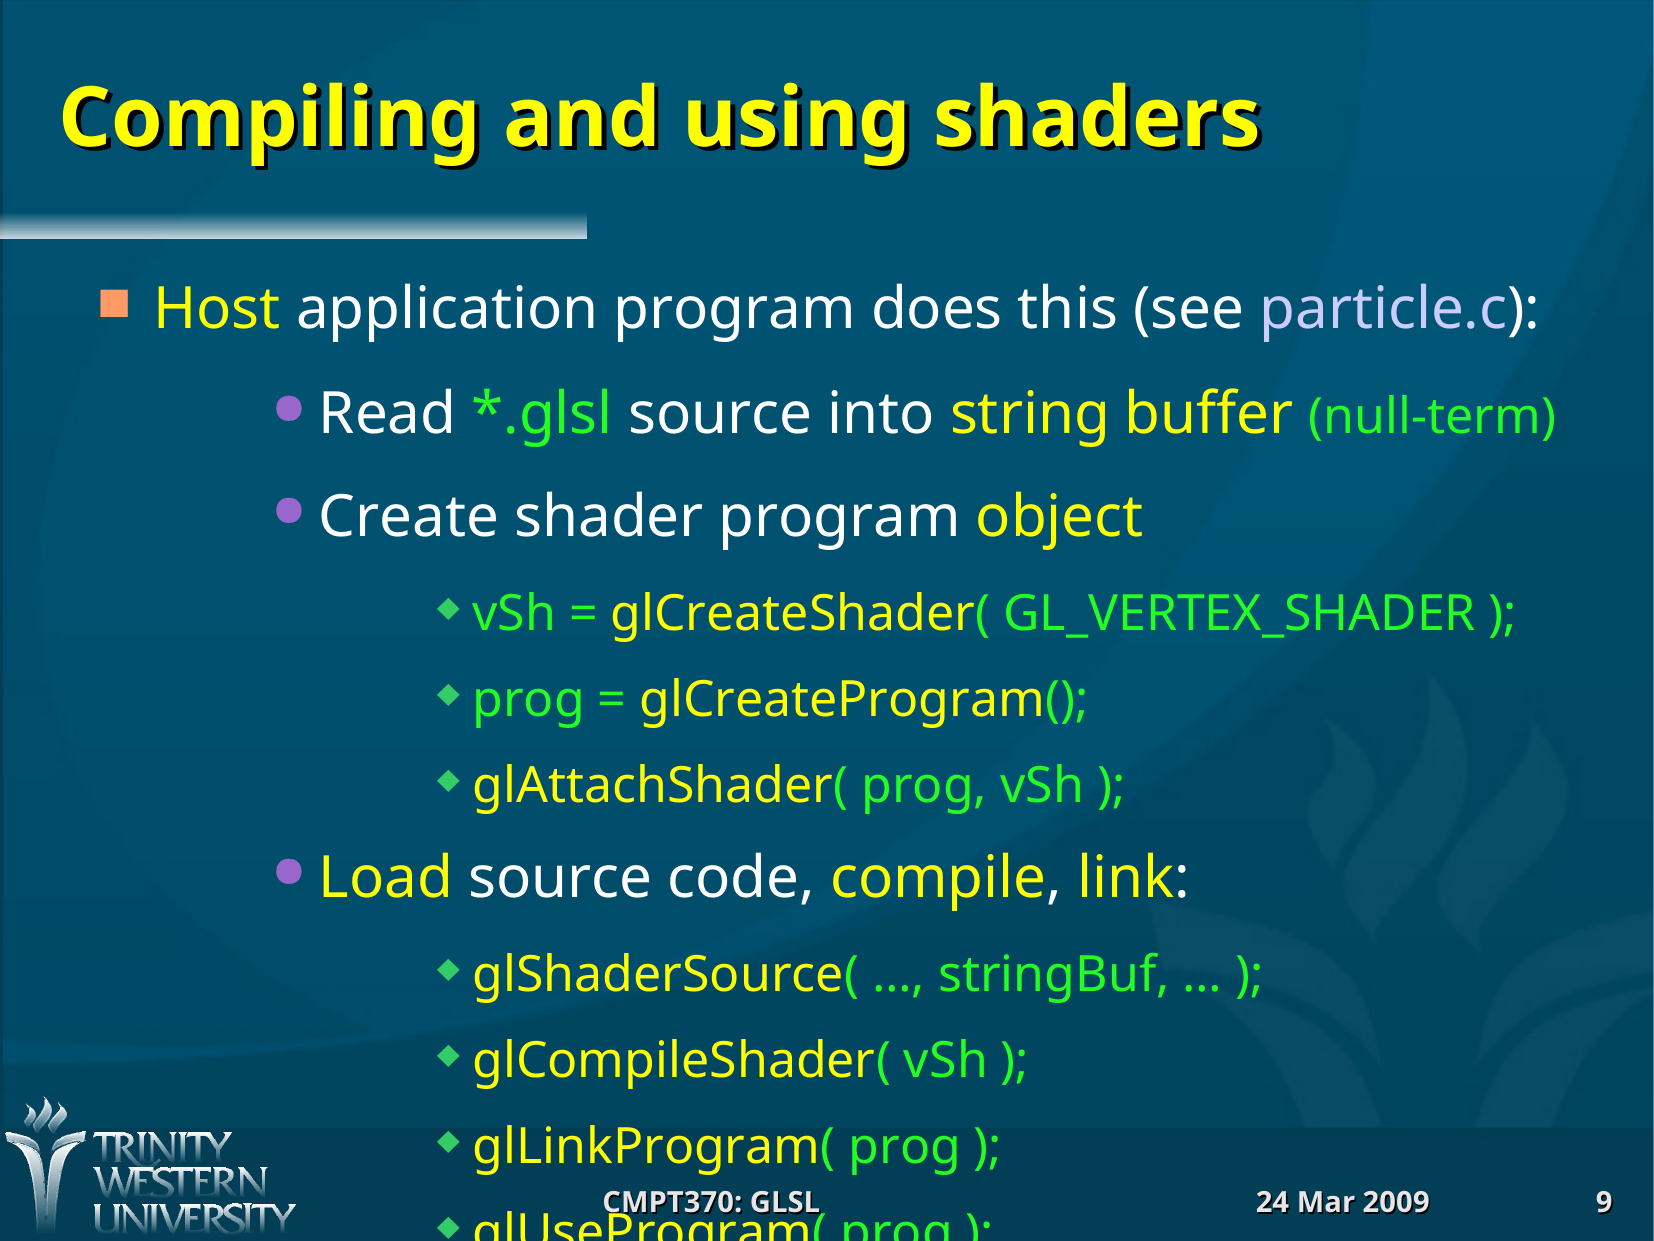

# Compiling and using shaders
Host application program does this (see particle.c):
Read *.glsl source into string buffer (null-term)
Create shader program object
vSh = glCreateShader( GL_VERTEX_SHADER );
prog = glCreateProgram();
glAttachShader( prog, vSh );
Load source code, compile, link:
glShaderSource( …, stringBuf, … );
glCompileShader( vSh );
glLinkProgram( prog );
glUseProgram( prog );
CMPT370: GLSL
24 Mar 2009
9